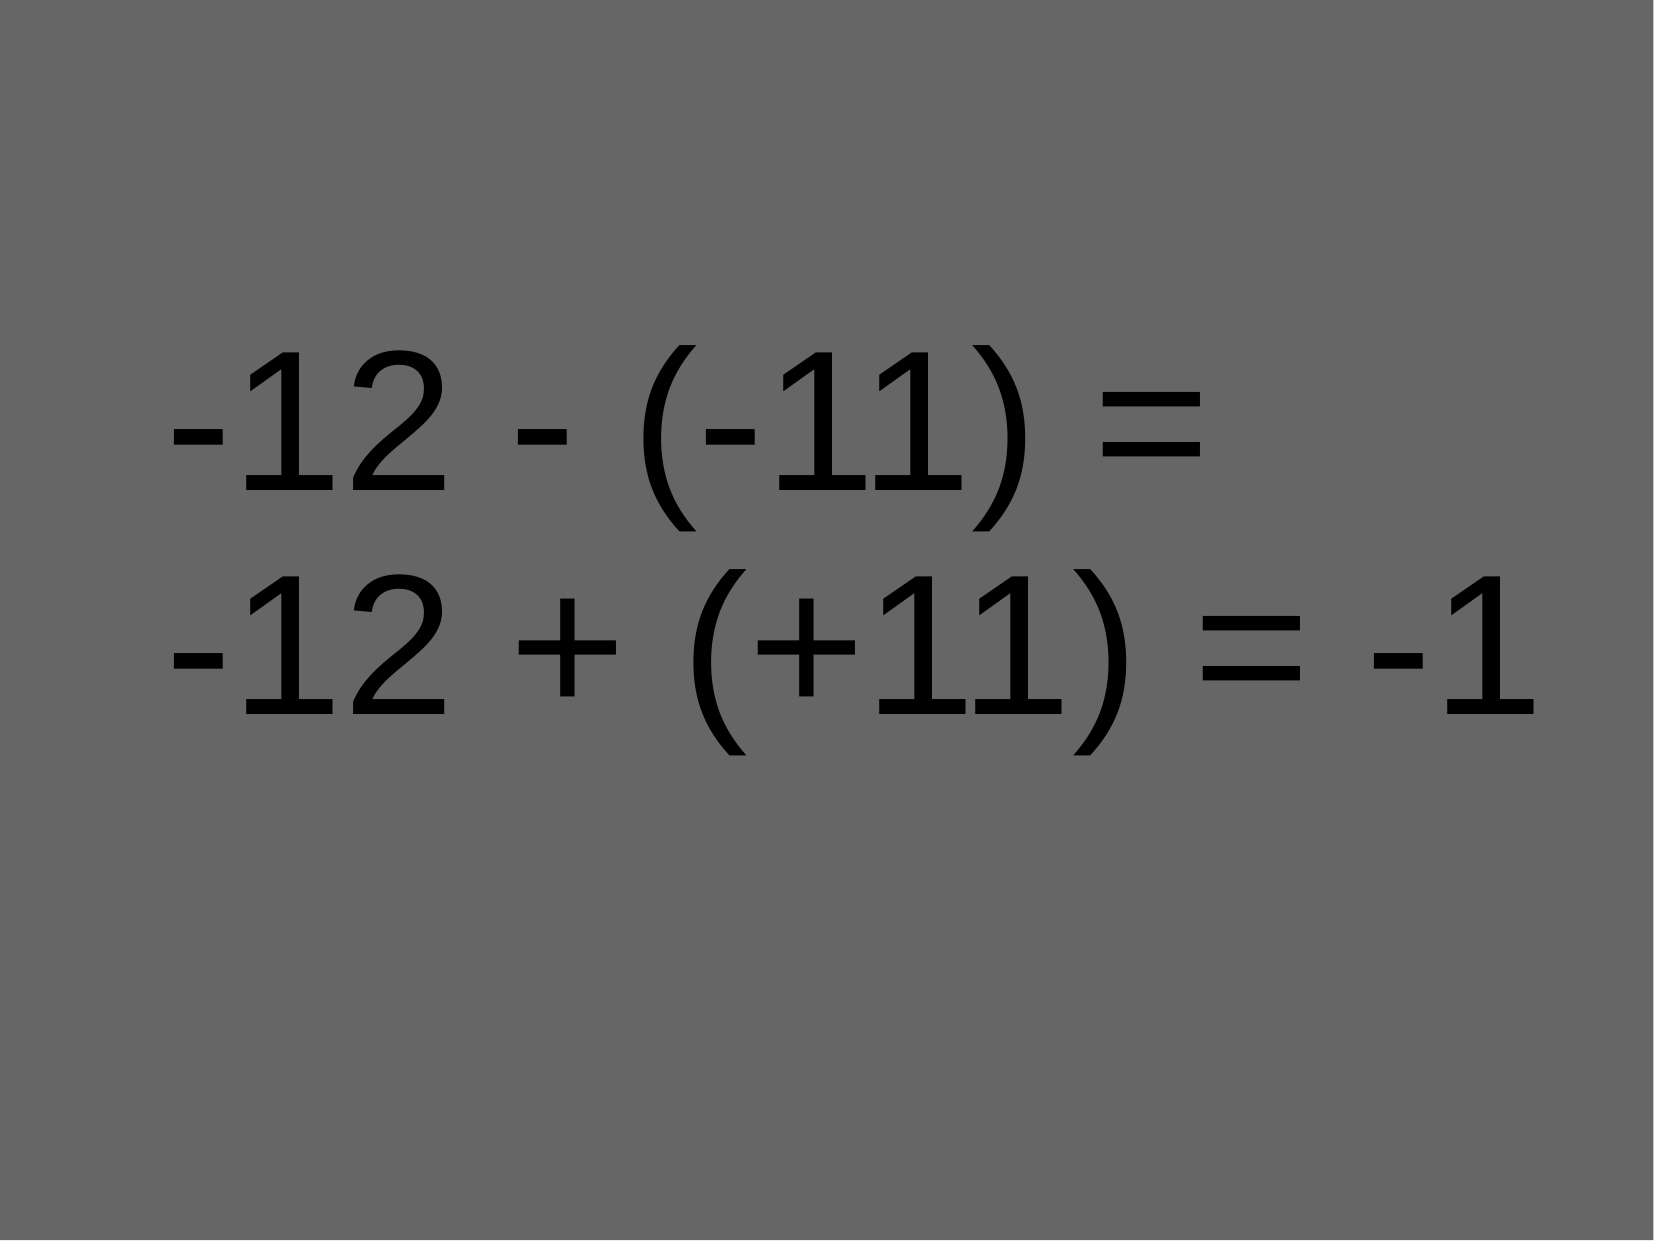

# -12 - (-11) =  -12 + (+11) = -1